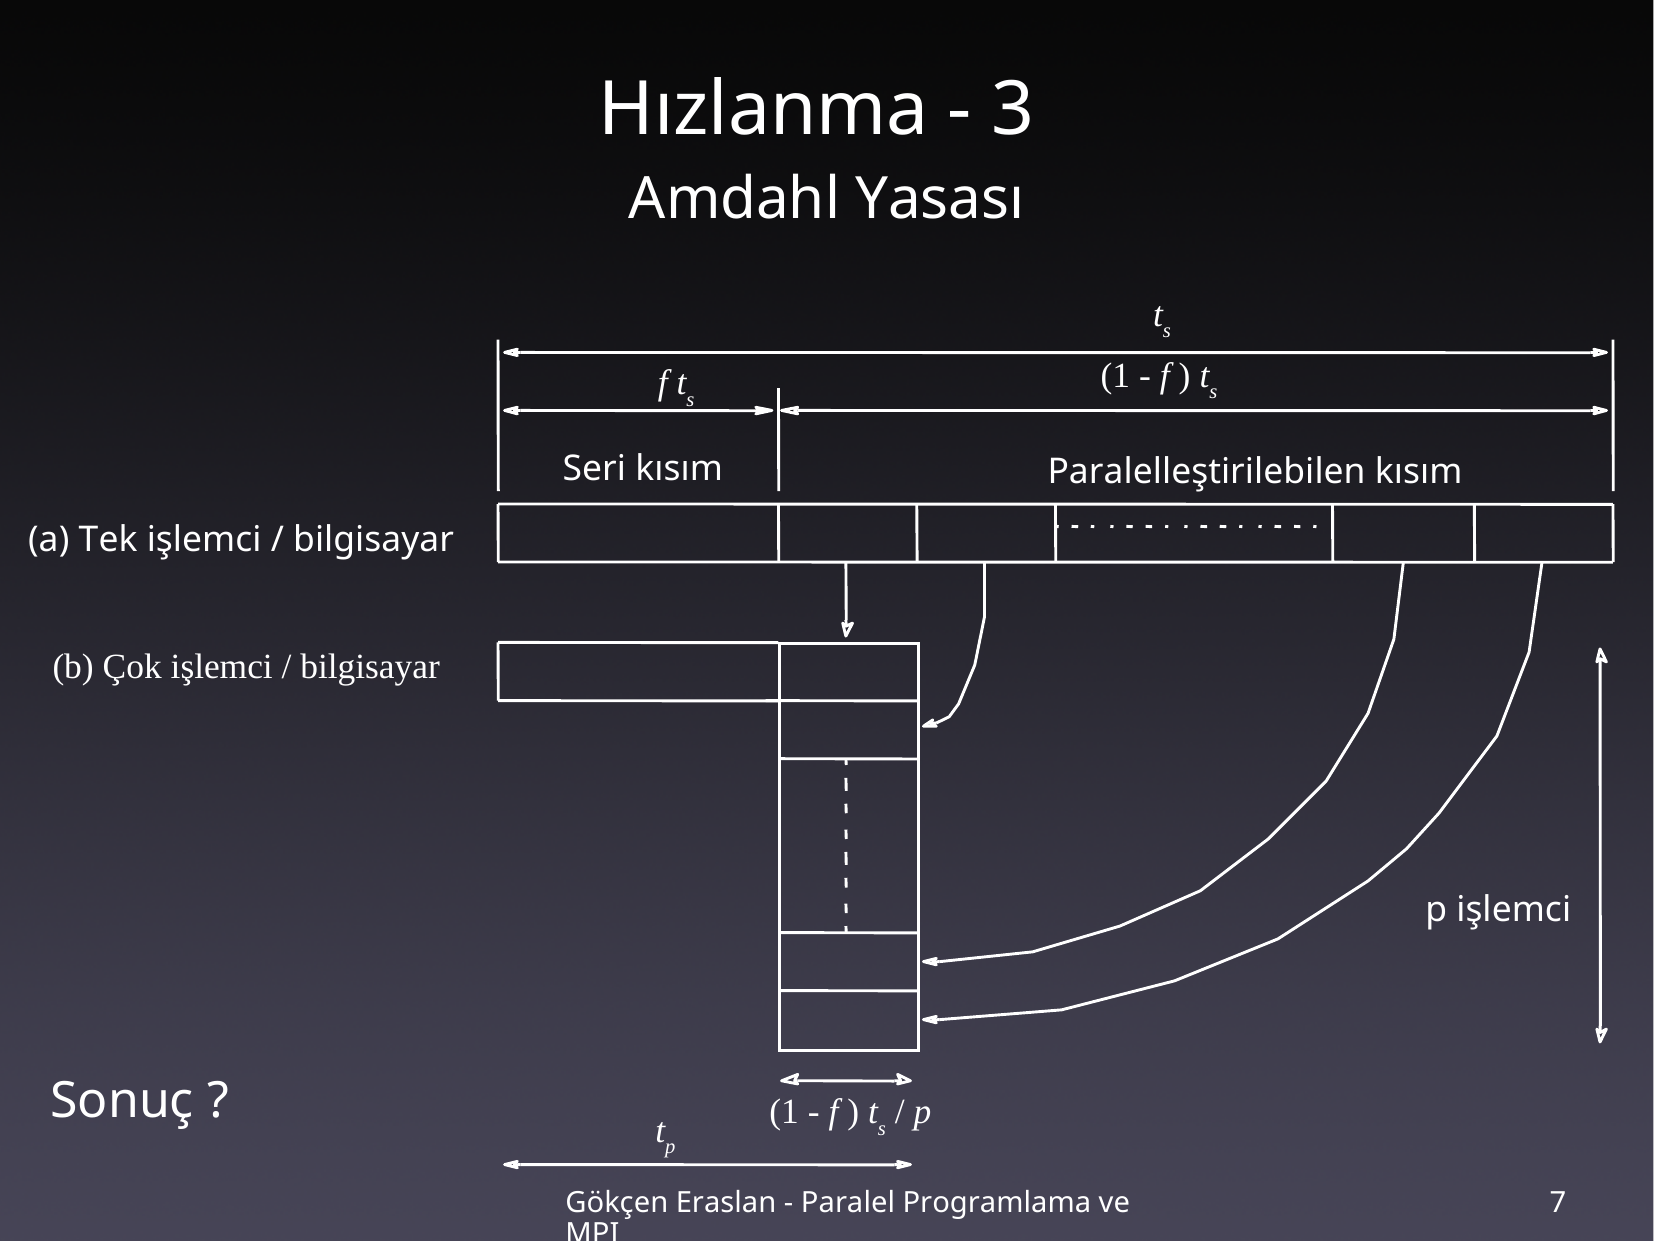

# Hızlanma - 3 Amdahl Yasası
ts
(1 - f ) ts
f ts
Seri kısım
Paralelleştirilebilen kısım
(a) Tek işlemci / bilgisayar
(b) Çok işlemci / bilgisayar
p işlemci
Sonuç ?
(1 - f ) ts / p
tp
Gökçen Eraslan - Paralel Programlama ve MPI
7